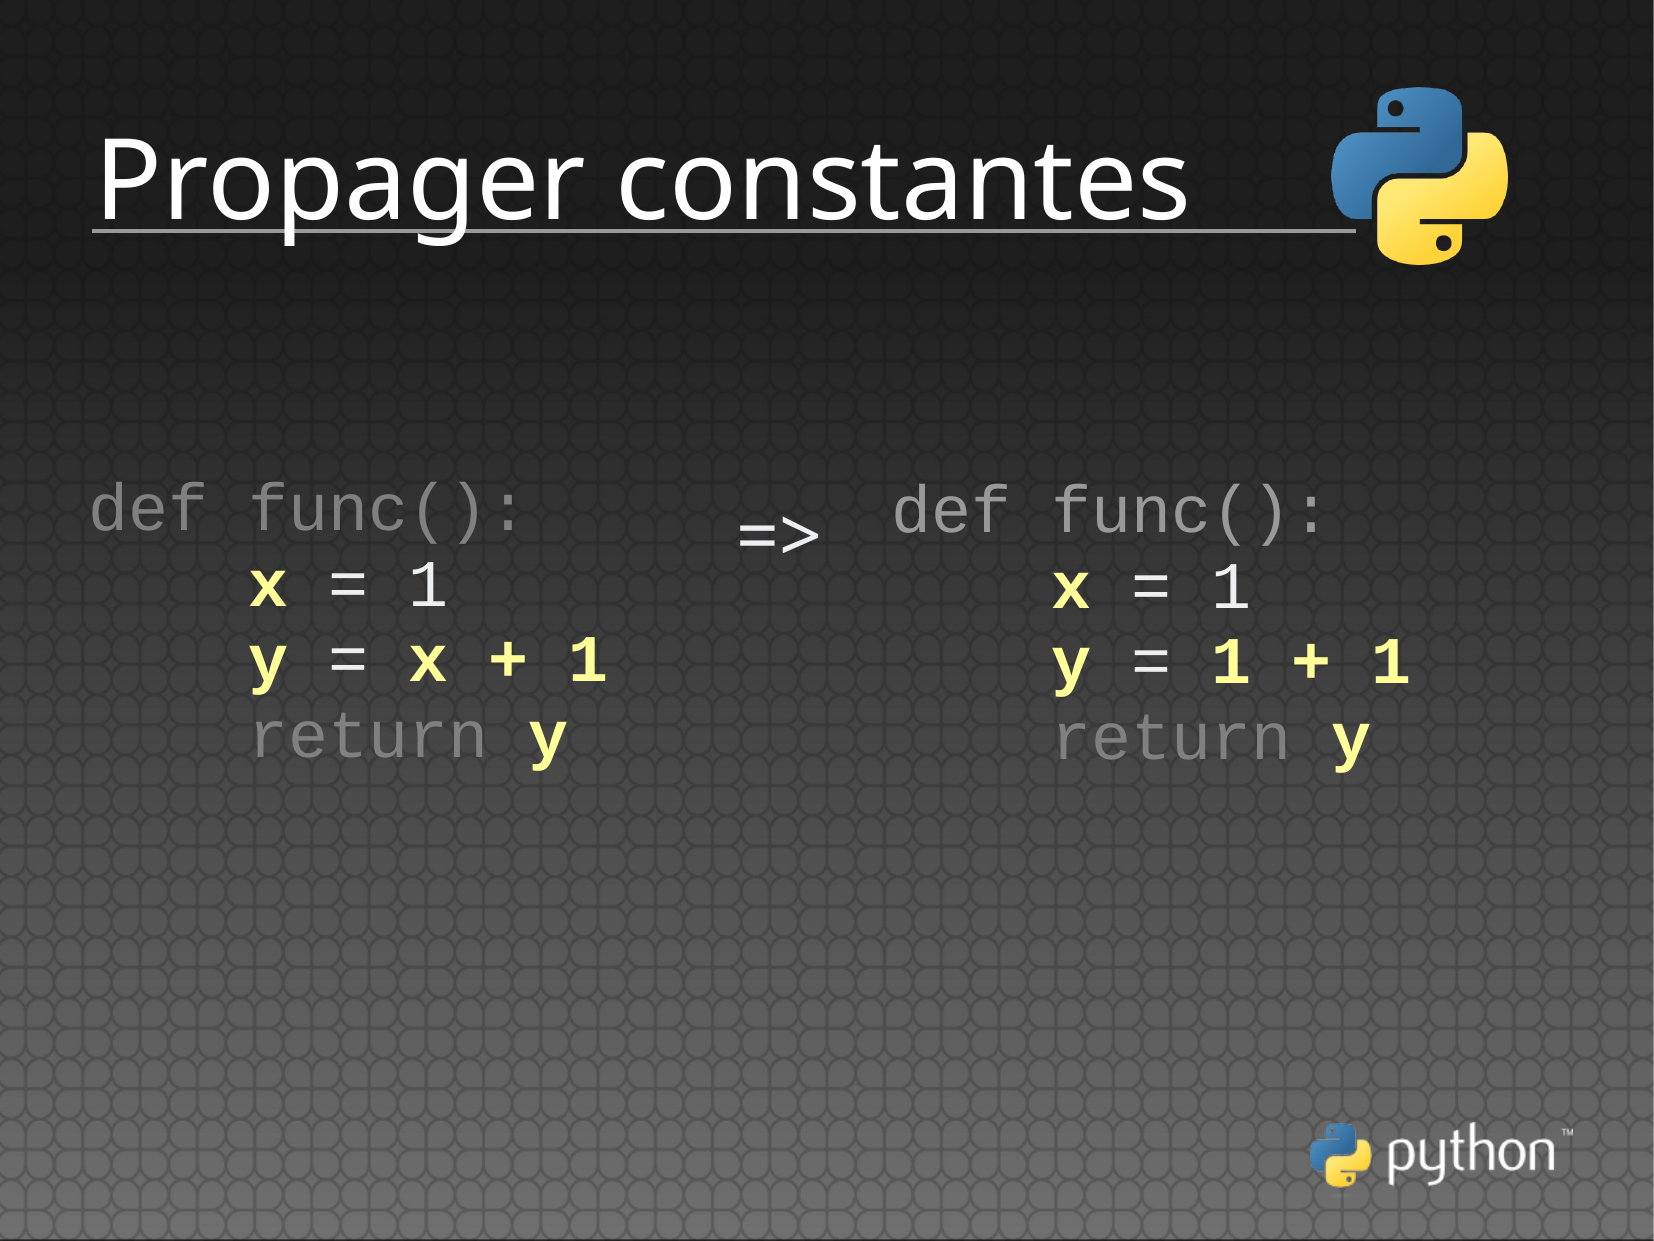

# Propager constantes
def func():
 x = 1
 y = x + 1
 return y
=>
def func():
 x = 1
 y = 1 + 1
 return y